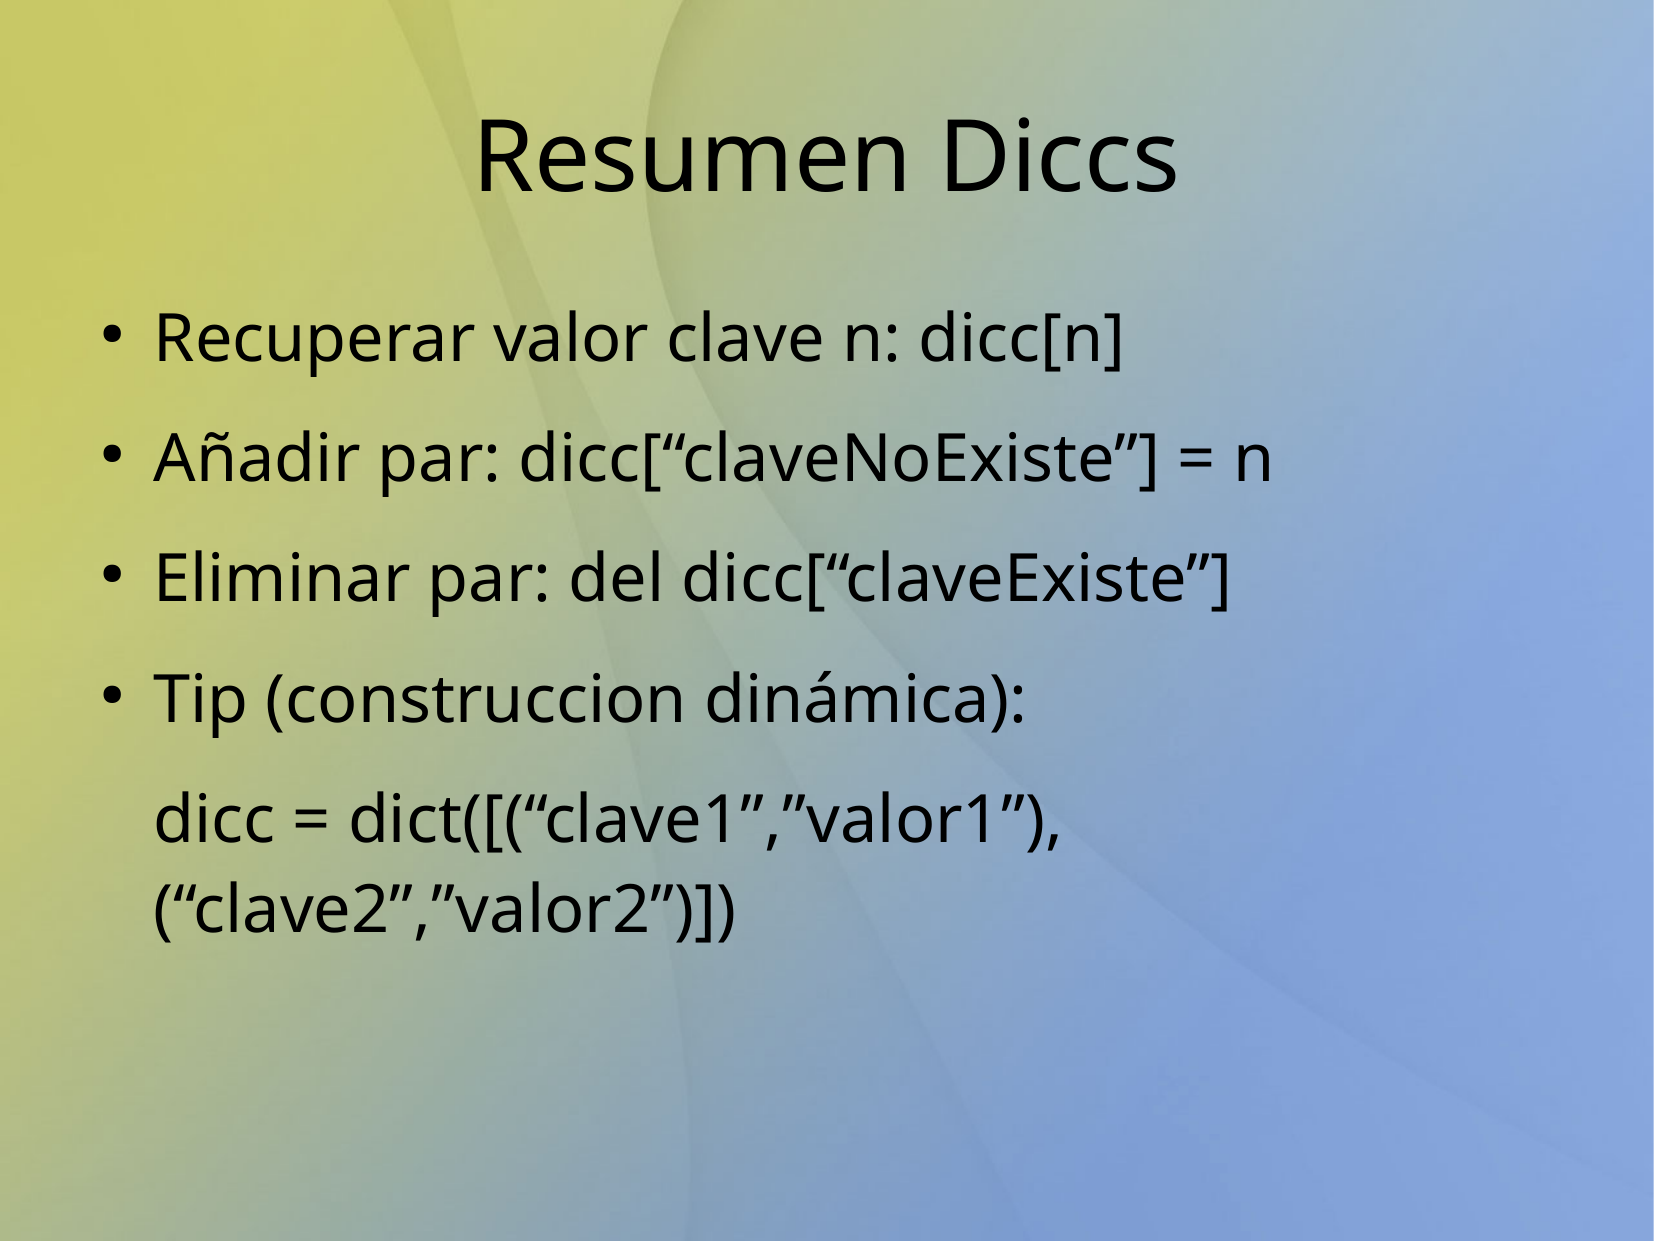

# Resumen Diccs
Recuperar valor clave n: dicc[n]
Añadir par: dicc[“claveNoExiste”] = n
Eliminar par: del dicc[“claveExiste”]
Tip (construccion dinámica):
dicc = dict([(“clave1”,”valor1”),(“clave2”,”valor2”)])